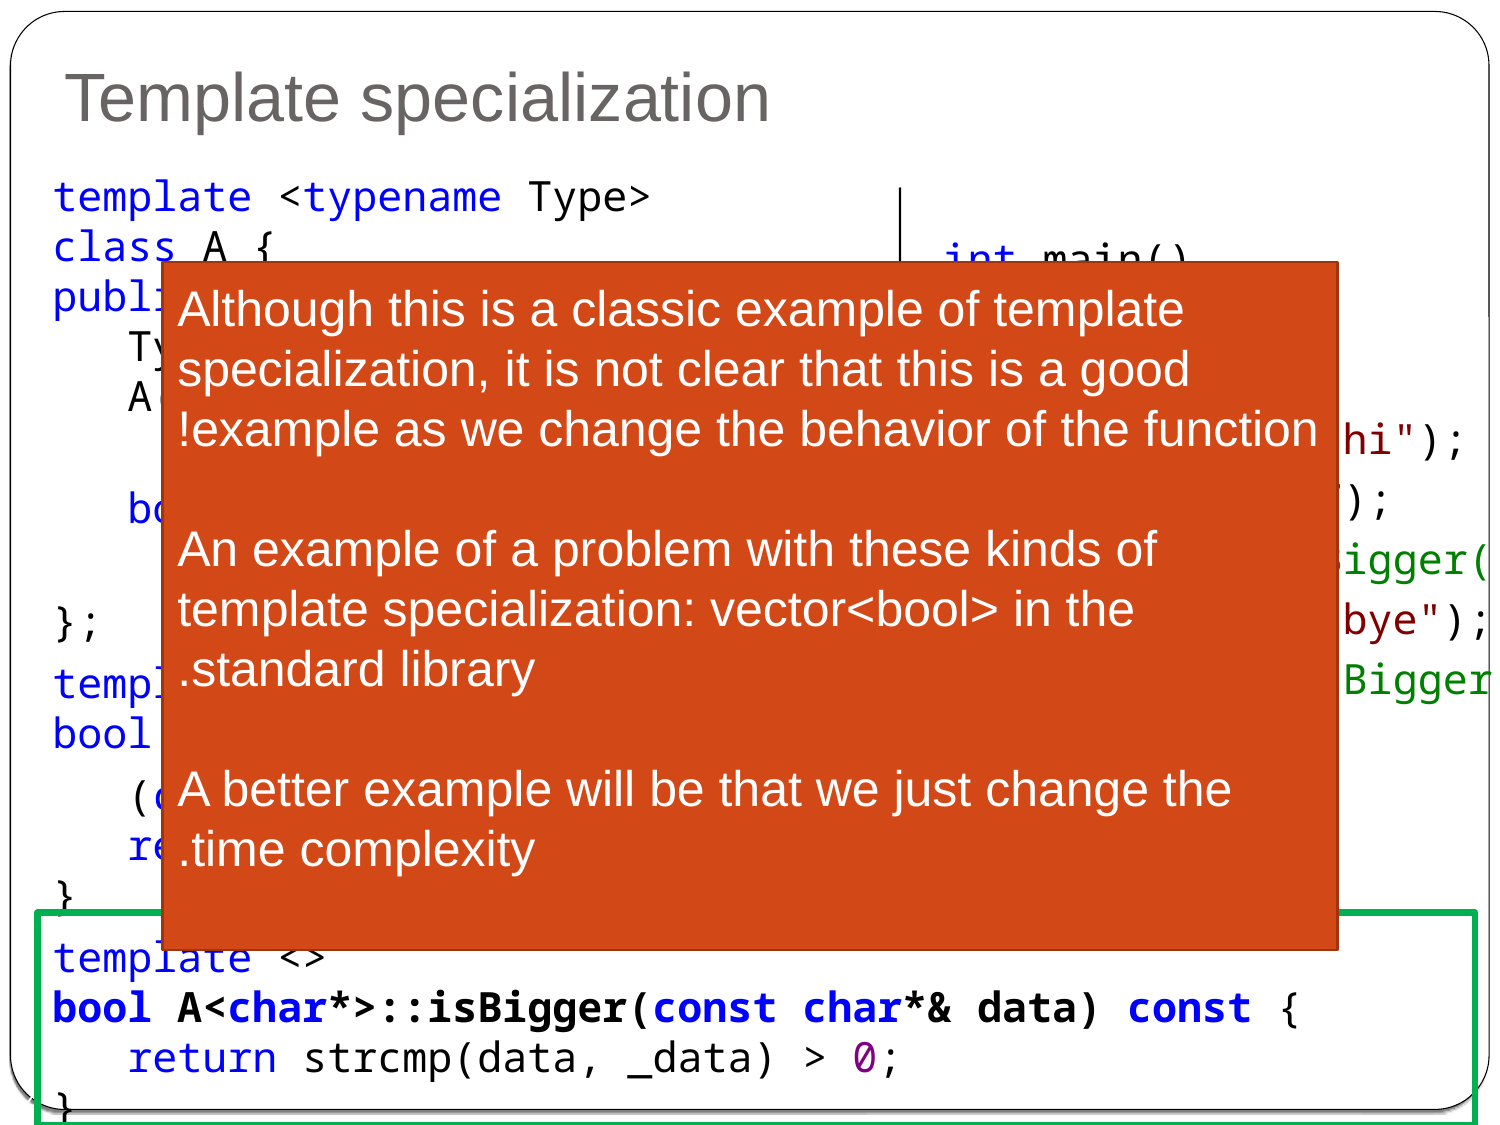

# Template specialization
template <typename Type>
class A {
public:
   Type _data;
   A(const Type& data)
 : _data(data) { }
   bool isBigger
 (const Type& data) const;
};
template <typename Type>
bool A<Type>::isBigger
 (const Type& data) const {
   return data > _data;
}
template <>
bool A<char*>::isBigger(const char*& data) const {
   return strcmp(data, _data) > 0;
}
int main()
{
   A<int> ai(5);
   A<char*> as("hi");
   ai.isBigger(7);
 //generic isBigger()
 as.isBigger("bye");
 //specific isBigger()
}
Although this is a classic example of template specialization, it is not clear that this is a good example as we change the behavior of the function!
An example of a problem with these kinds of template specialization: vector<bool> in the standard library.
A better example will be that we just change the time complexity.